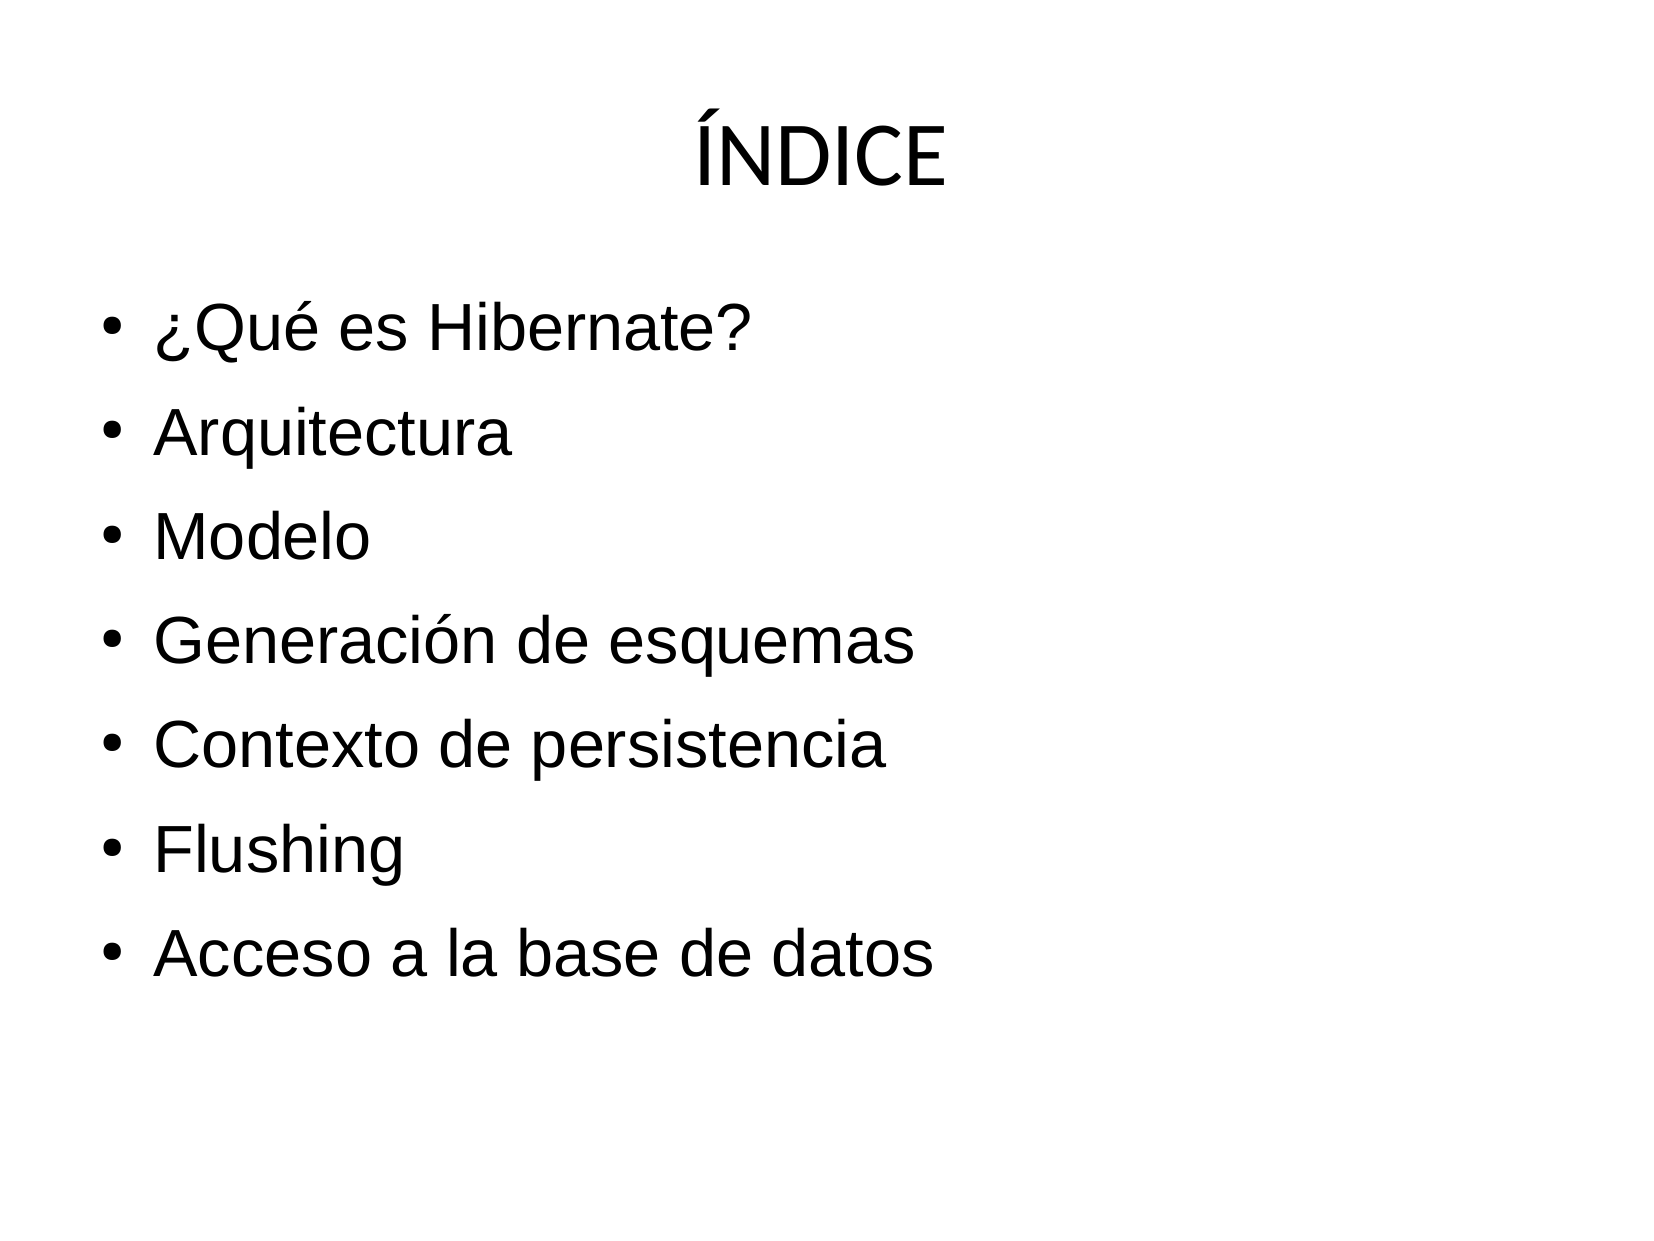

# ÍNDICE
¿Qué es Hibernate?
Arquitectura
Modelo
Generación de esquemas
Contexto de persistencia
Flushing
Acceso a la base de datos